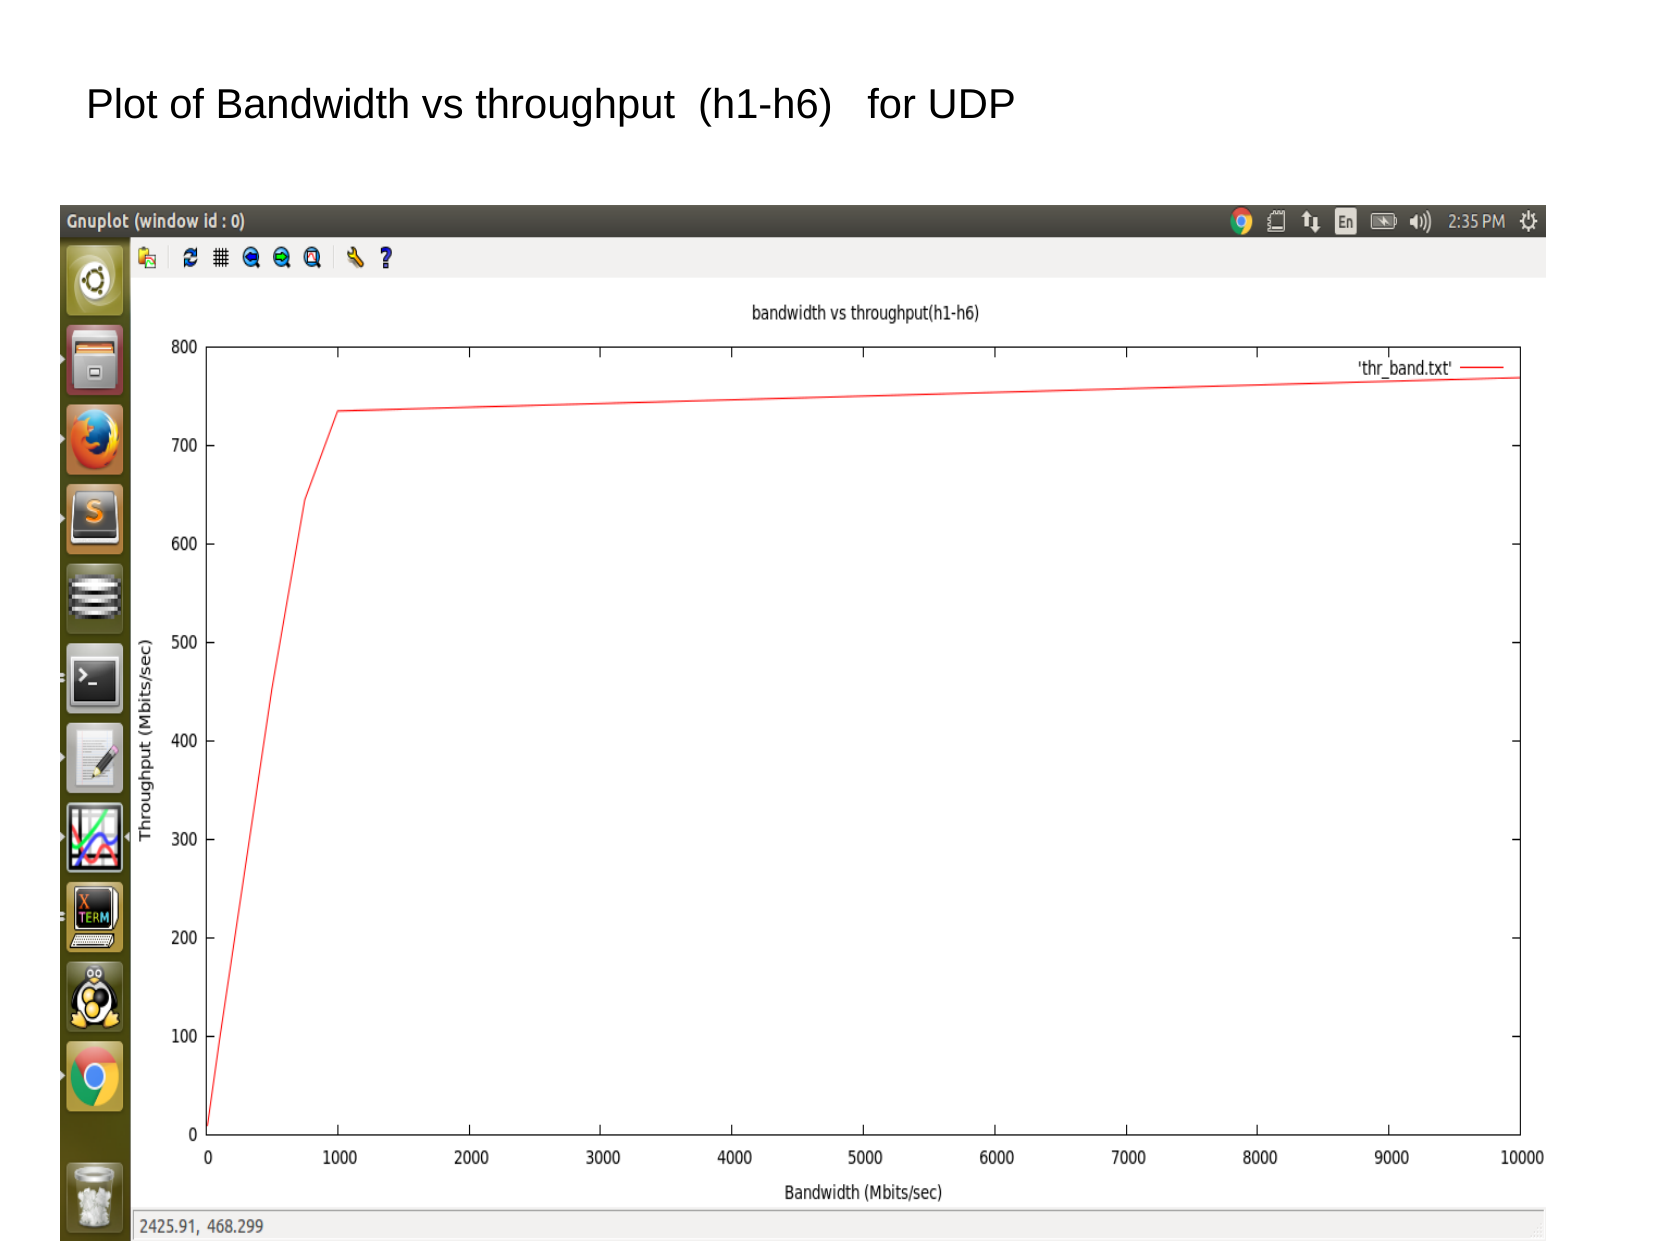

# Plot of Bandwidth vs throughput (h1-h6) for UDP